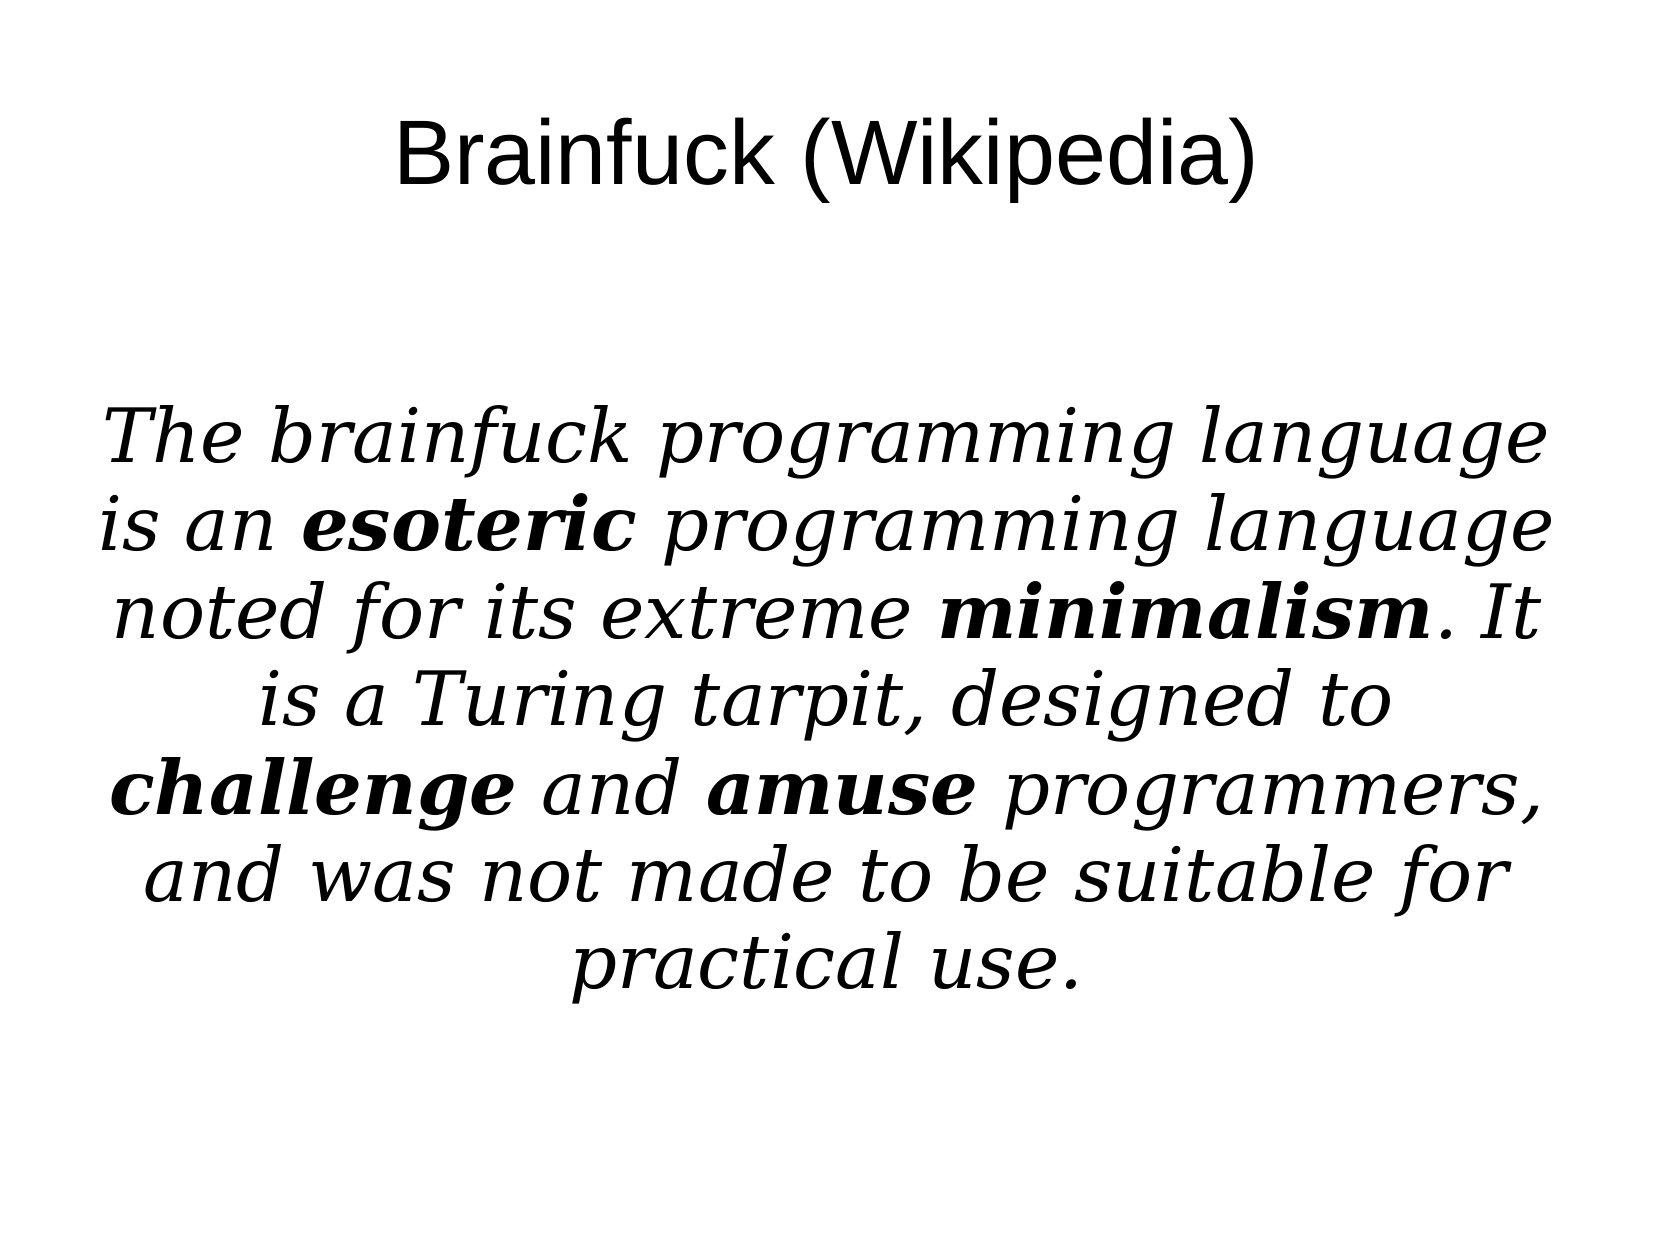

# Brainfuck (Wikipedia)
The brainfuck programming language is an esoteric programming language noted for its extreme minimalism. It is a Turing tarpit, designed to challenge and amuse programmers, and was not made to be suitable for practical use.